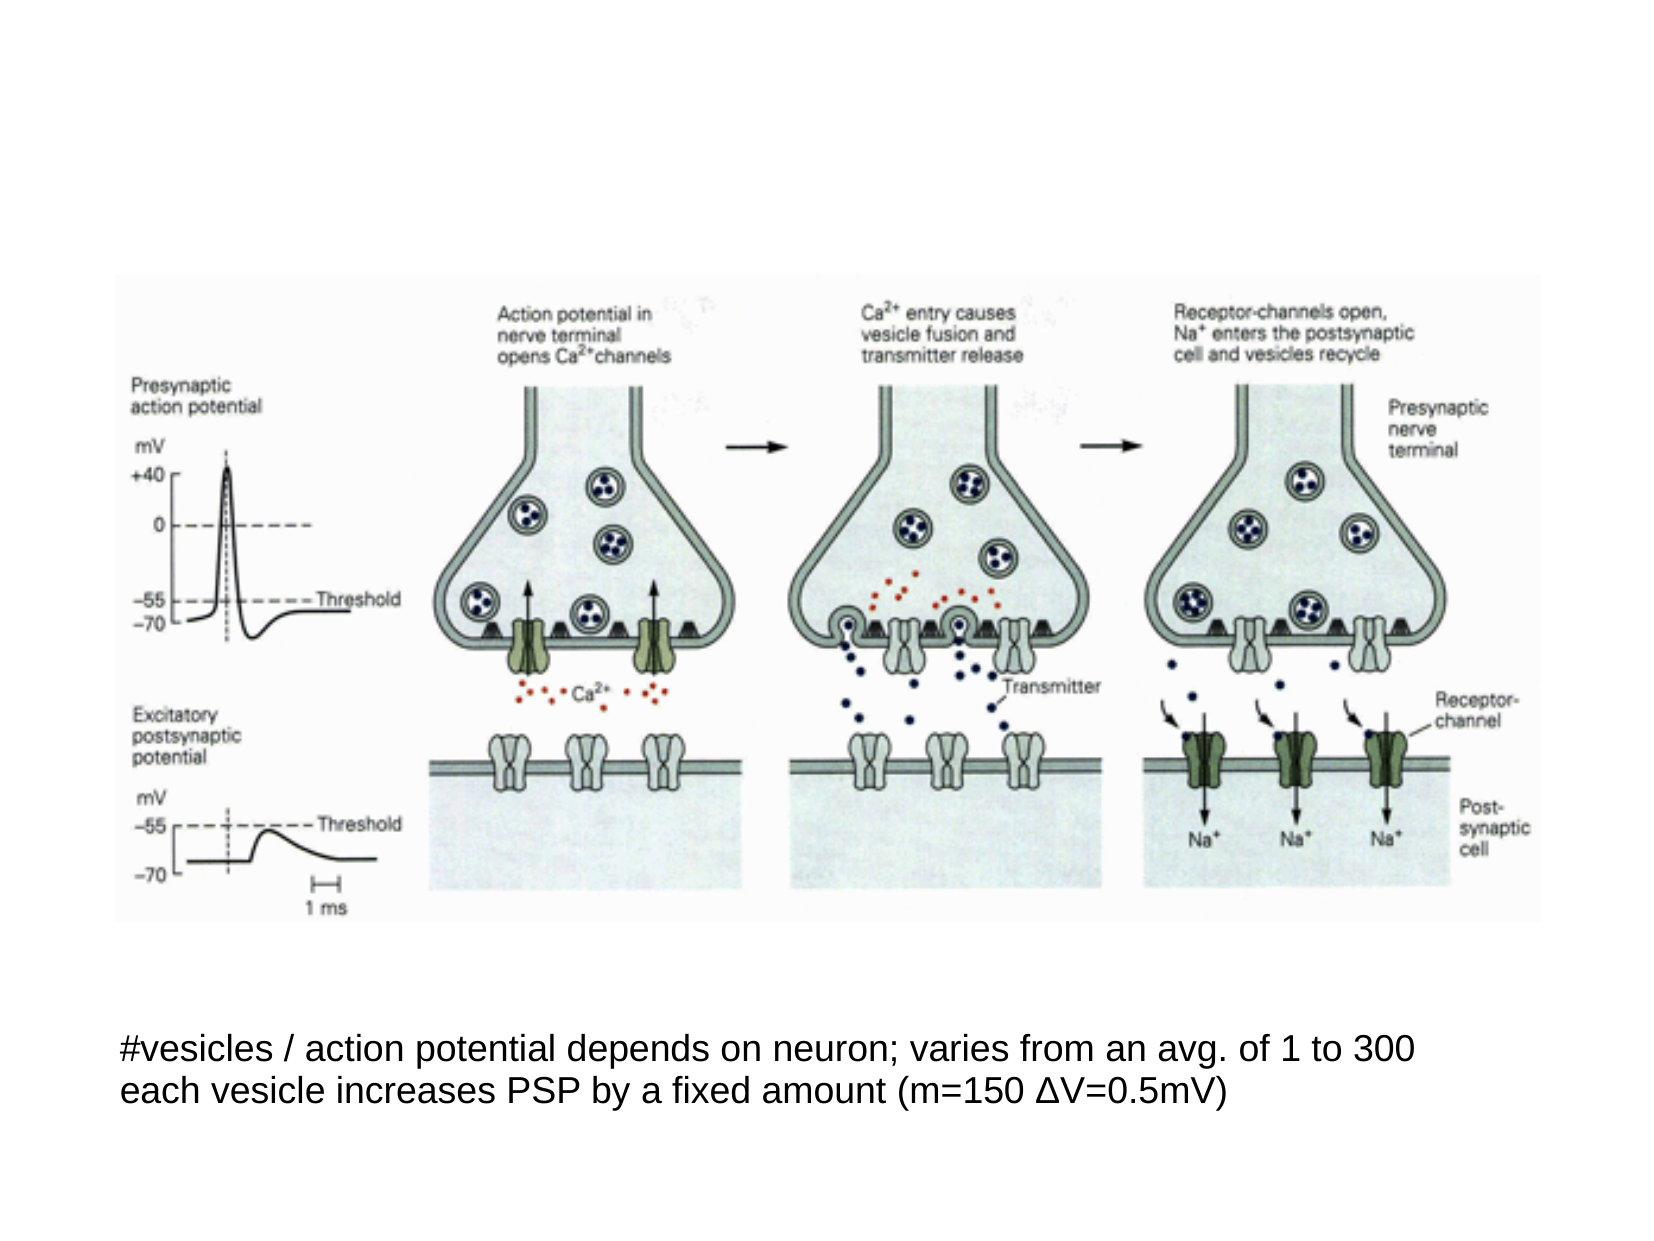

#vesicles / action potential depends on neuron; varies from an avg. of 1 to 300
each vesicle increases PSP by a fixed amount (m=150 ΔV=0.5mV)